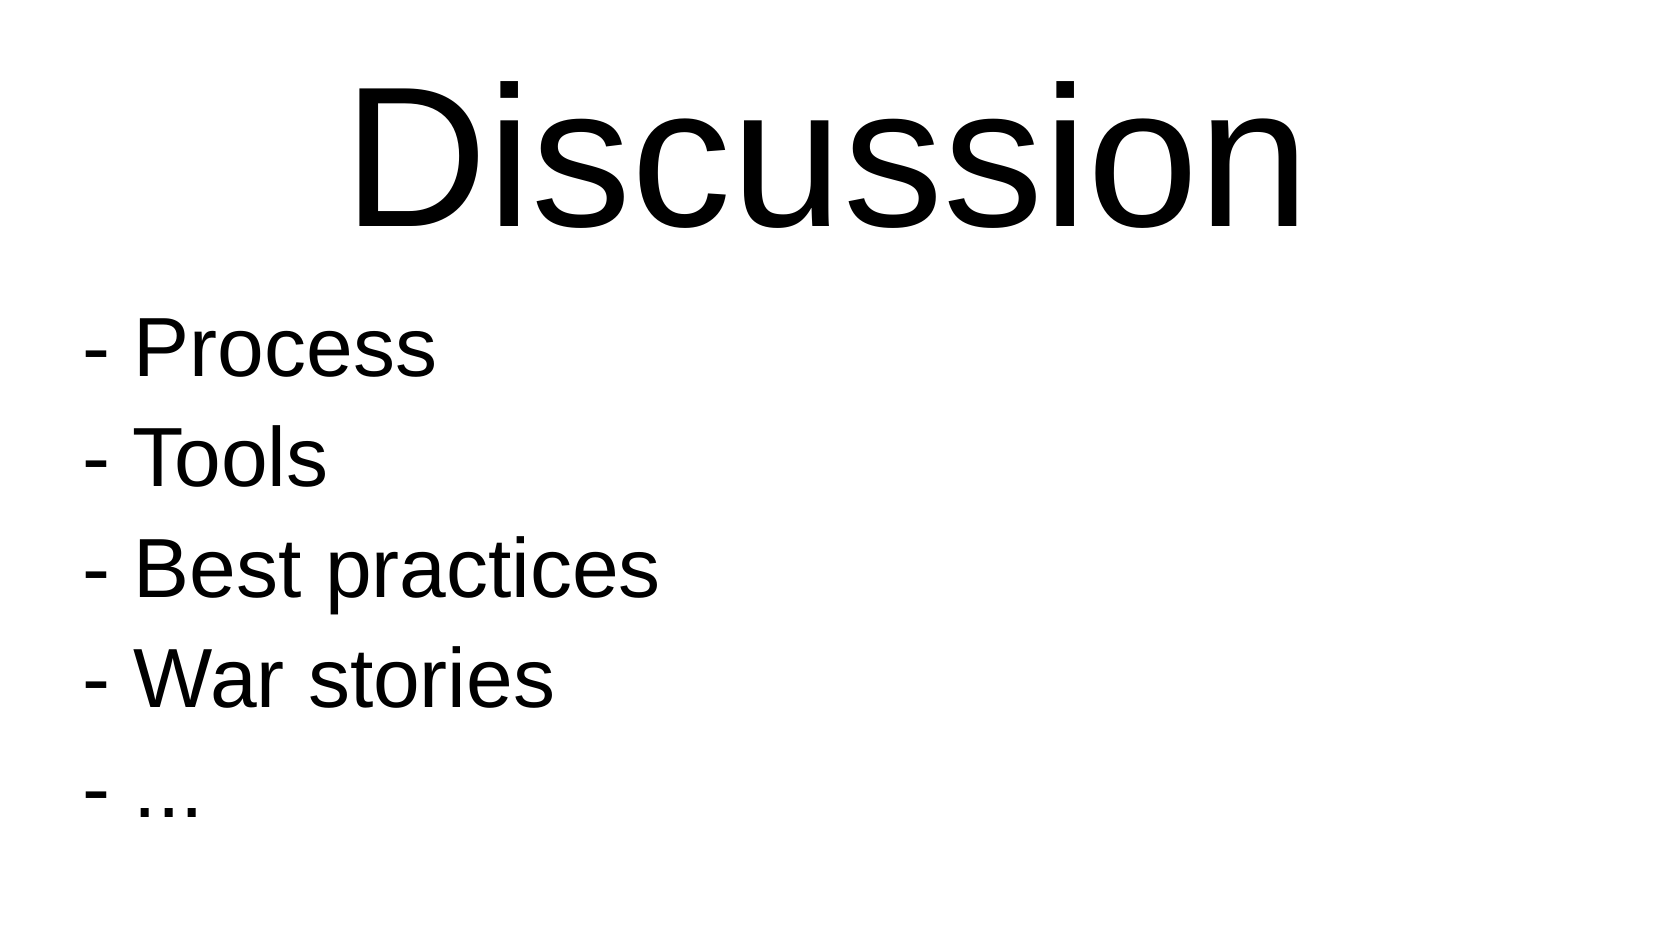

# Discussion
- Process
- Tools
- Best practices
- War stories
- ...